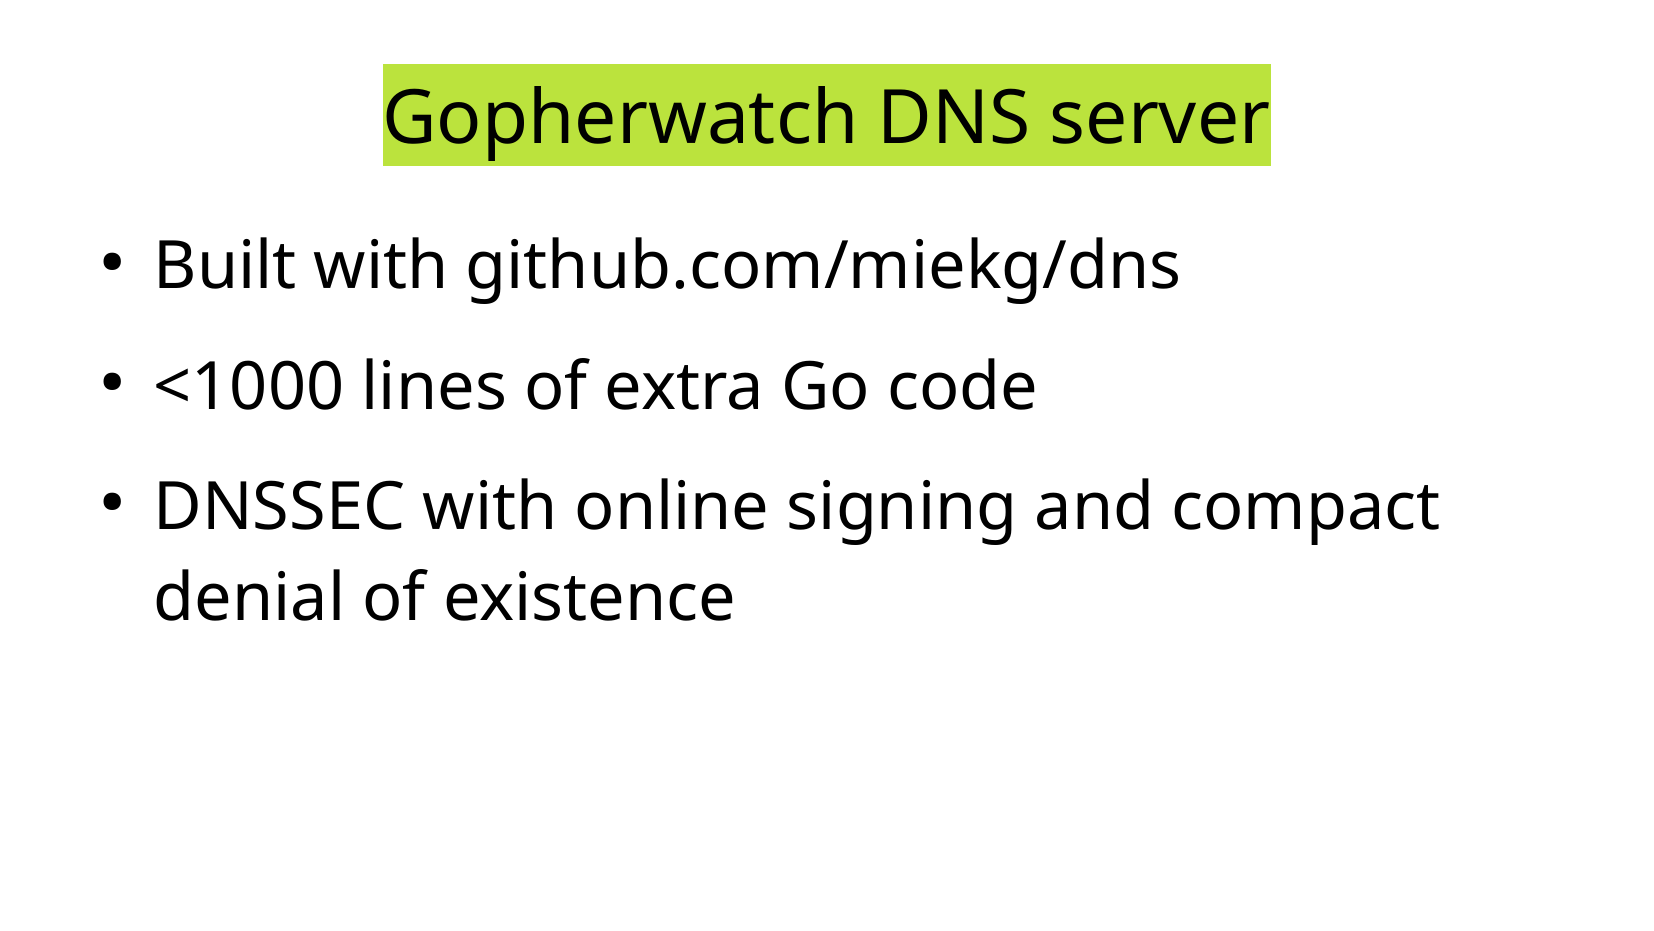

# Gopherwatch DNS server
Built with github.com/miekg/dns
<1000 lines of extra Go code
DNSSEC with online signing and compact denial of existence